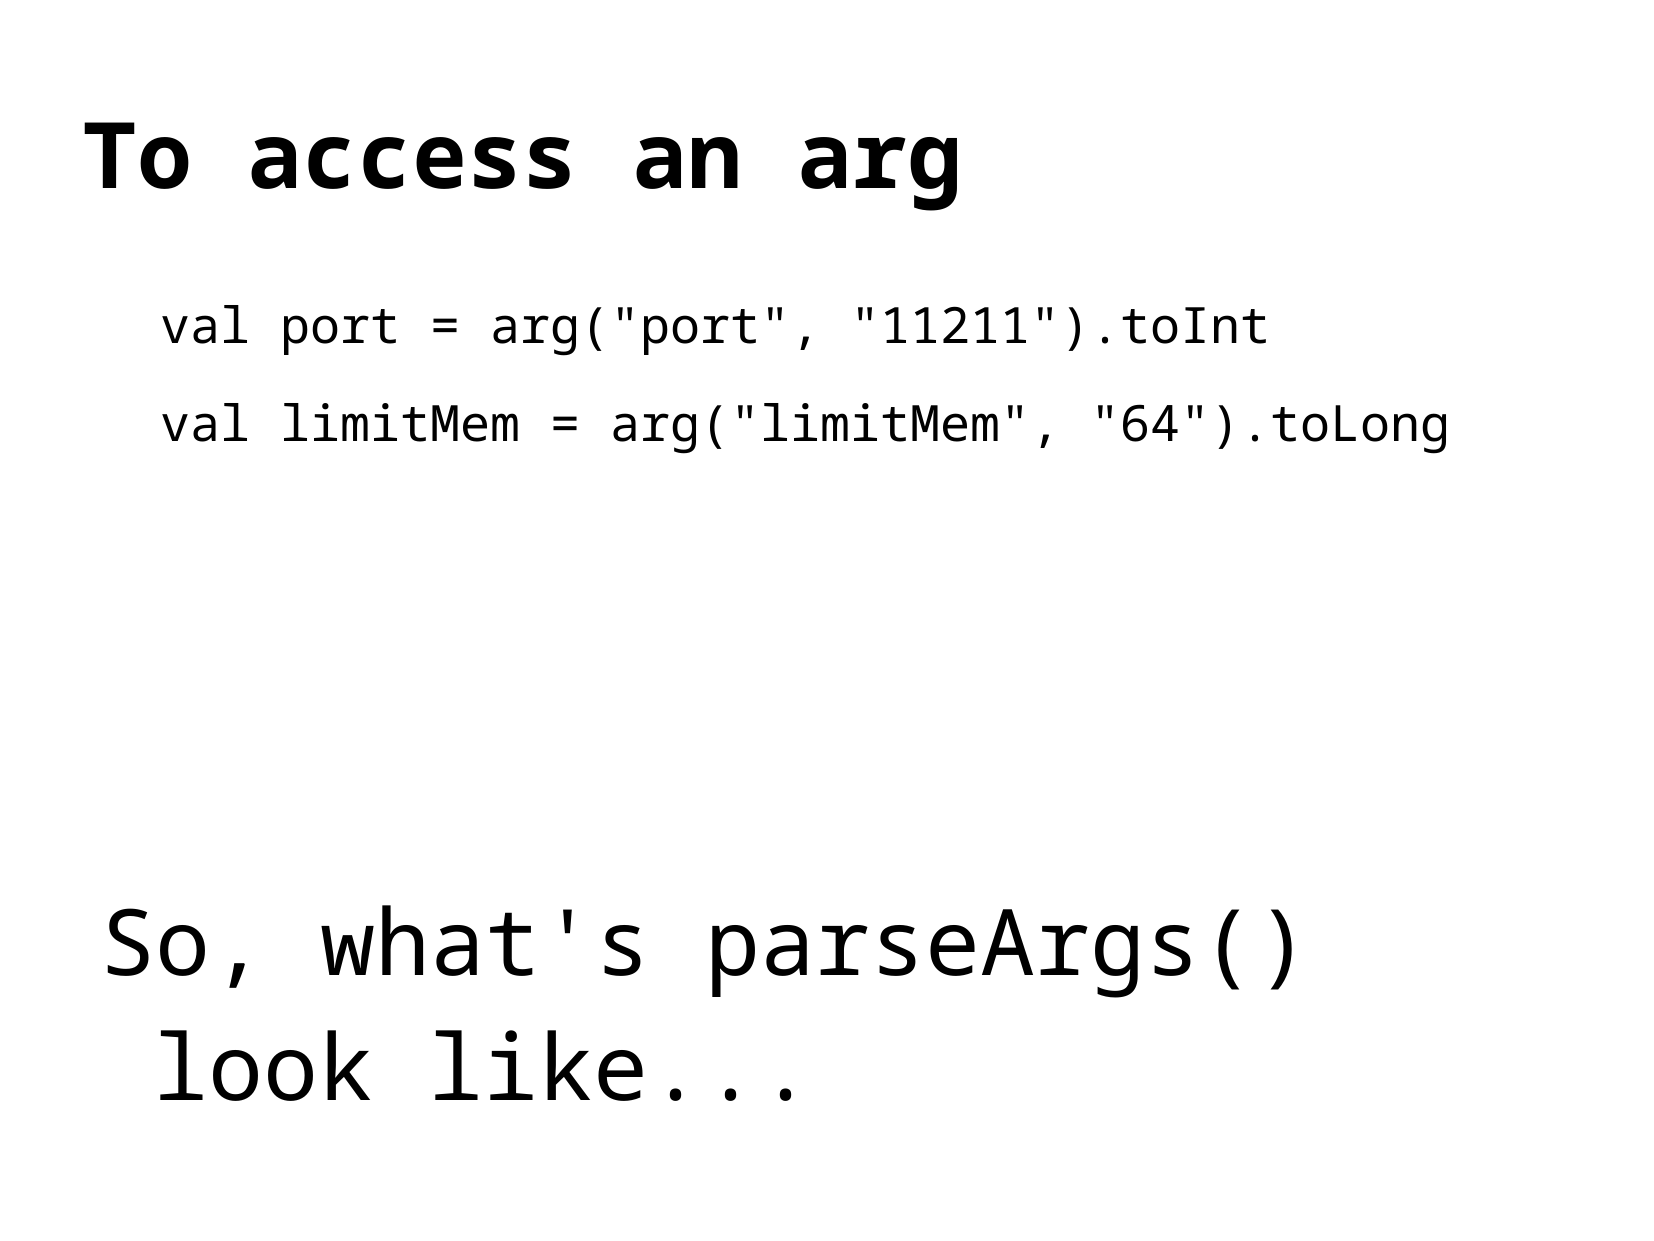

# To access an arg
 val port = arg("port", "11211").toInt
 val limitMem = arg("limitMem", "64").toLong
So, what's parseArgs() look like...